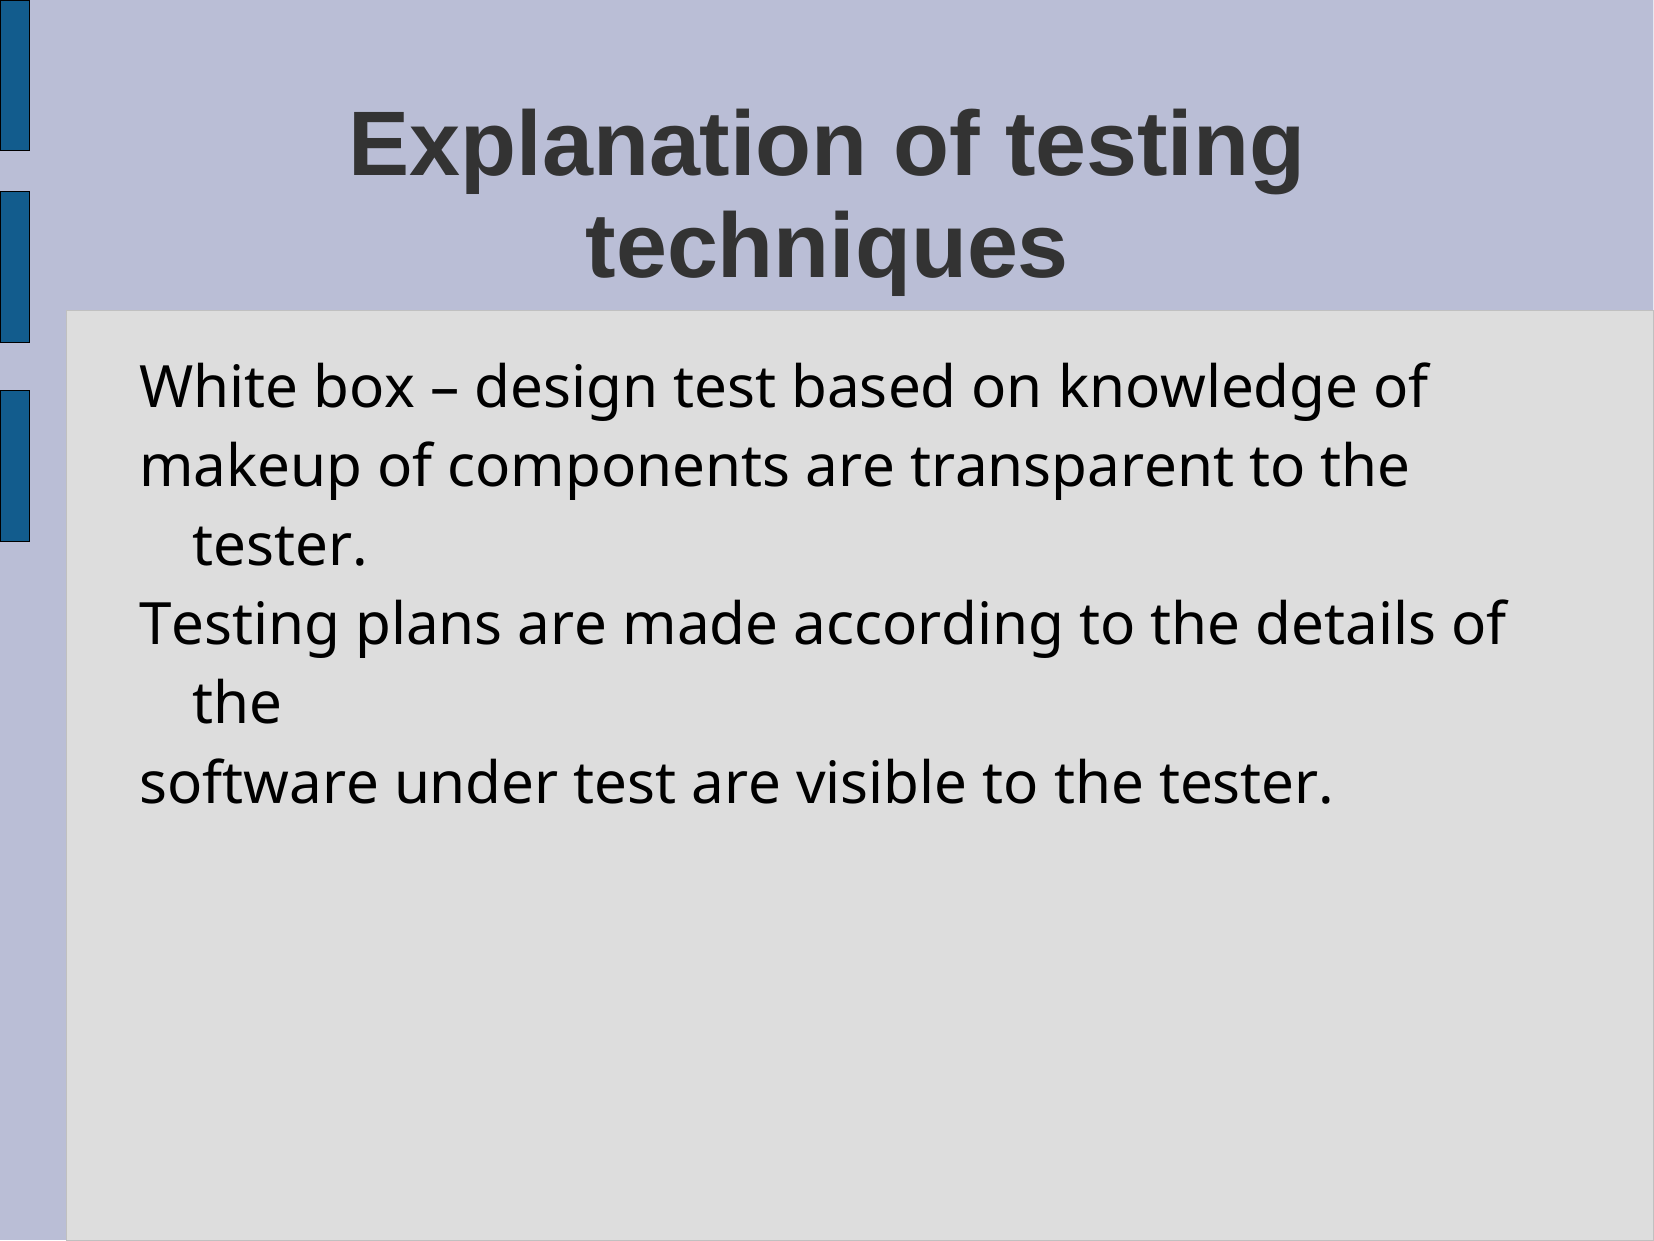

# Explanation of testing techniques
White box – design test based on knowledge of
makeup of components are transparent to the tester.
Testing plans are made according to the details of the
software under test are visible to the tester.